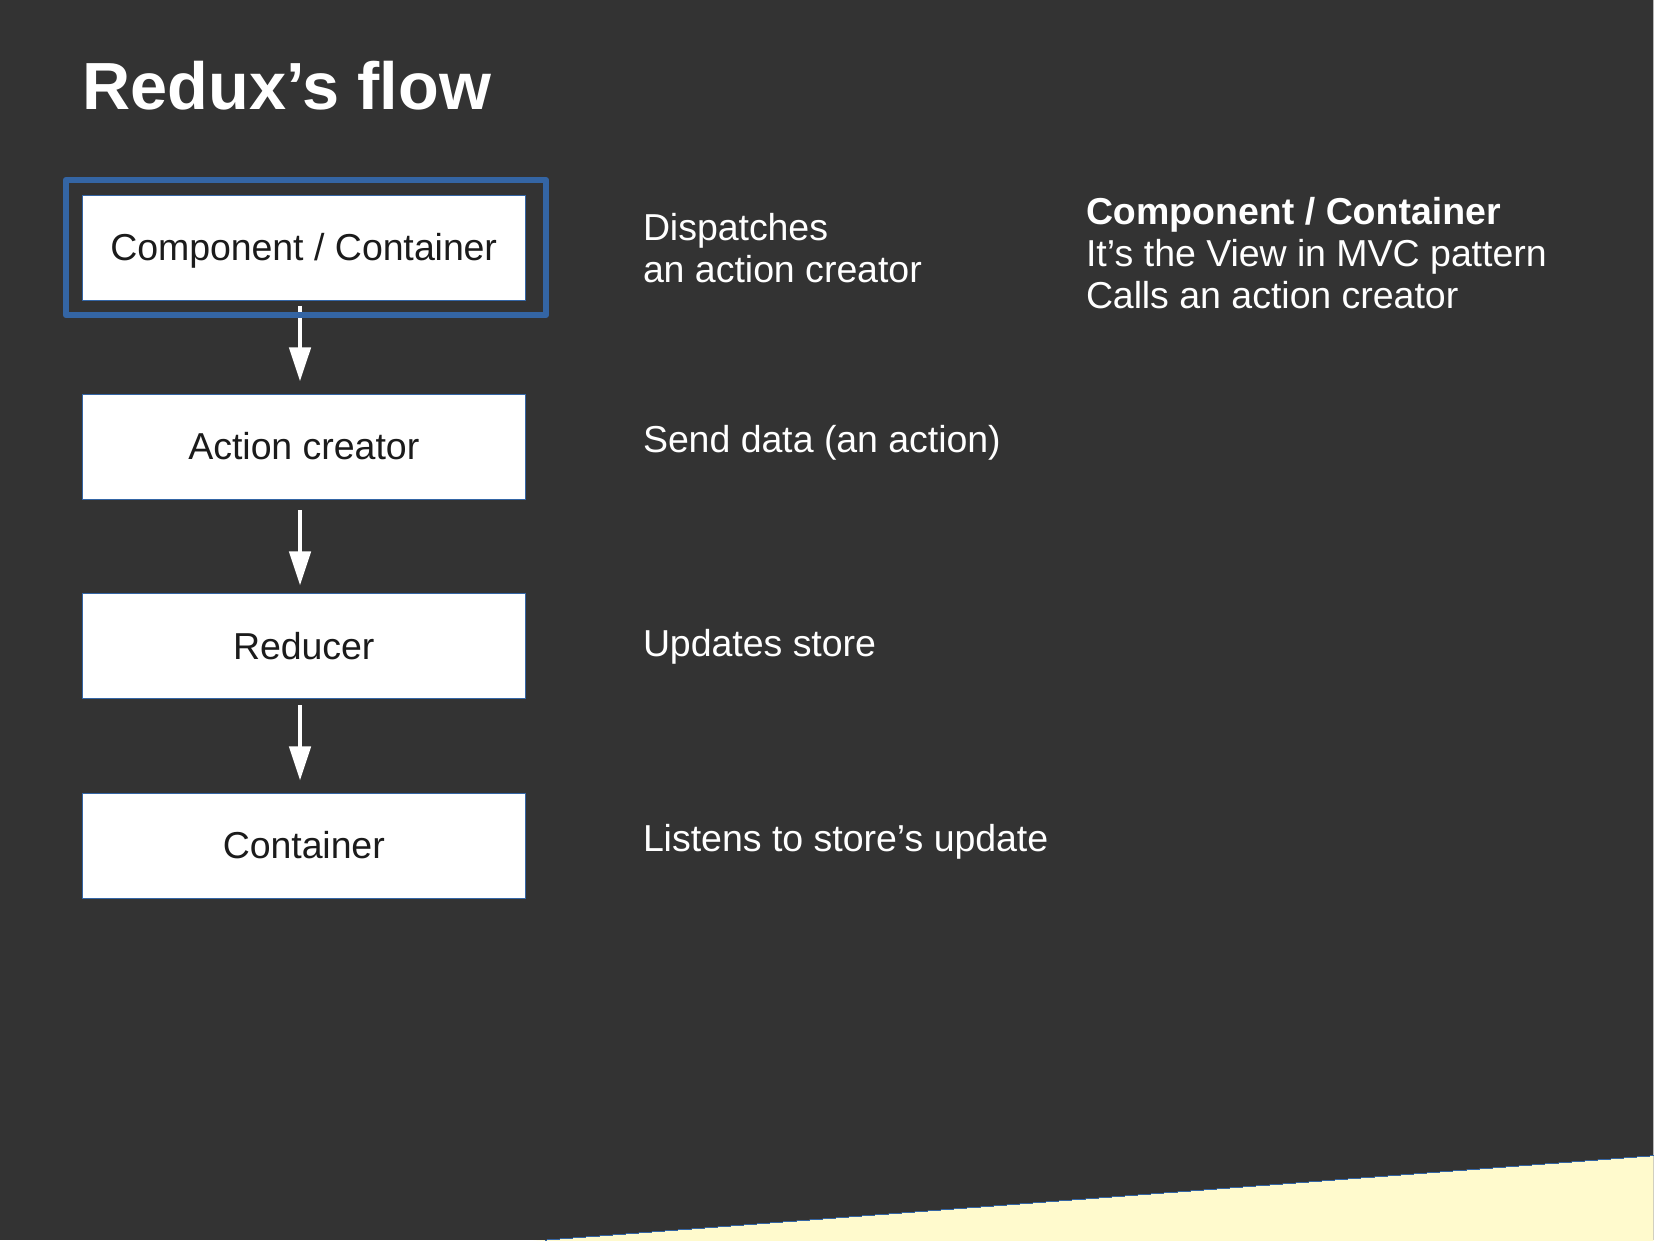

# Redux’s flow
Component / Container
It’s the View in MVC pattern
Calls an action creator
Component / Container
Dispatches
an action creator
Action creator
Send data (an action)
Reducer
Updates store
Container
Listens to store’s update